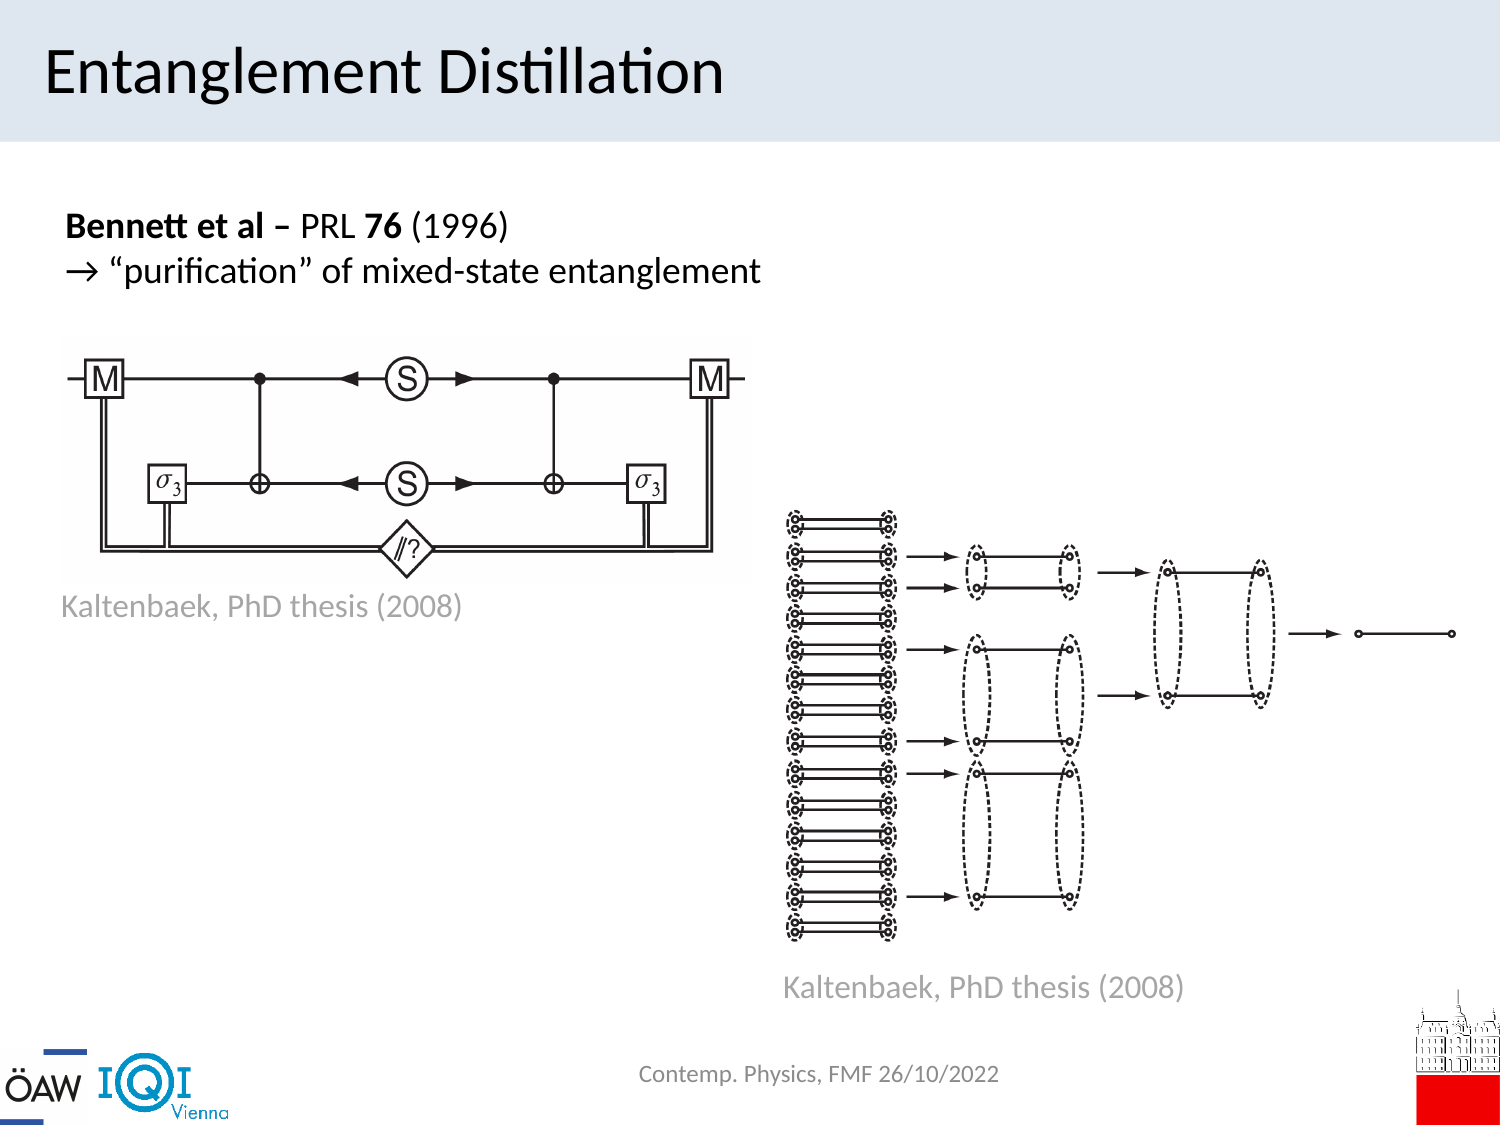

# Entanglement Distillation
Bennett et al – PRL 76 (1996)
→ “purification” of mixed-state entanglement
Kaltenbaek, PhD thesis (2008)
Kaltenbaek, PhD thesis (2008)
Contemp. Physics, FMF 26/10/2022